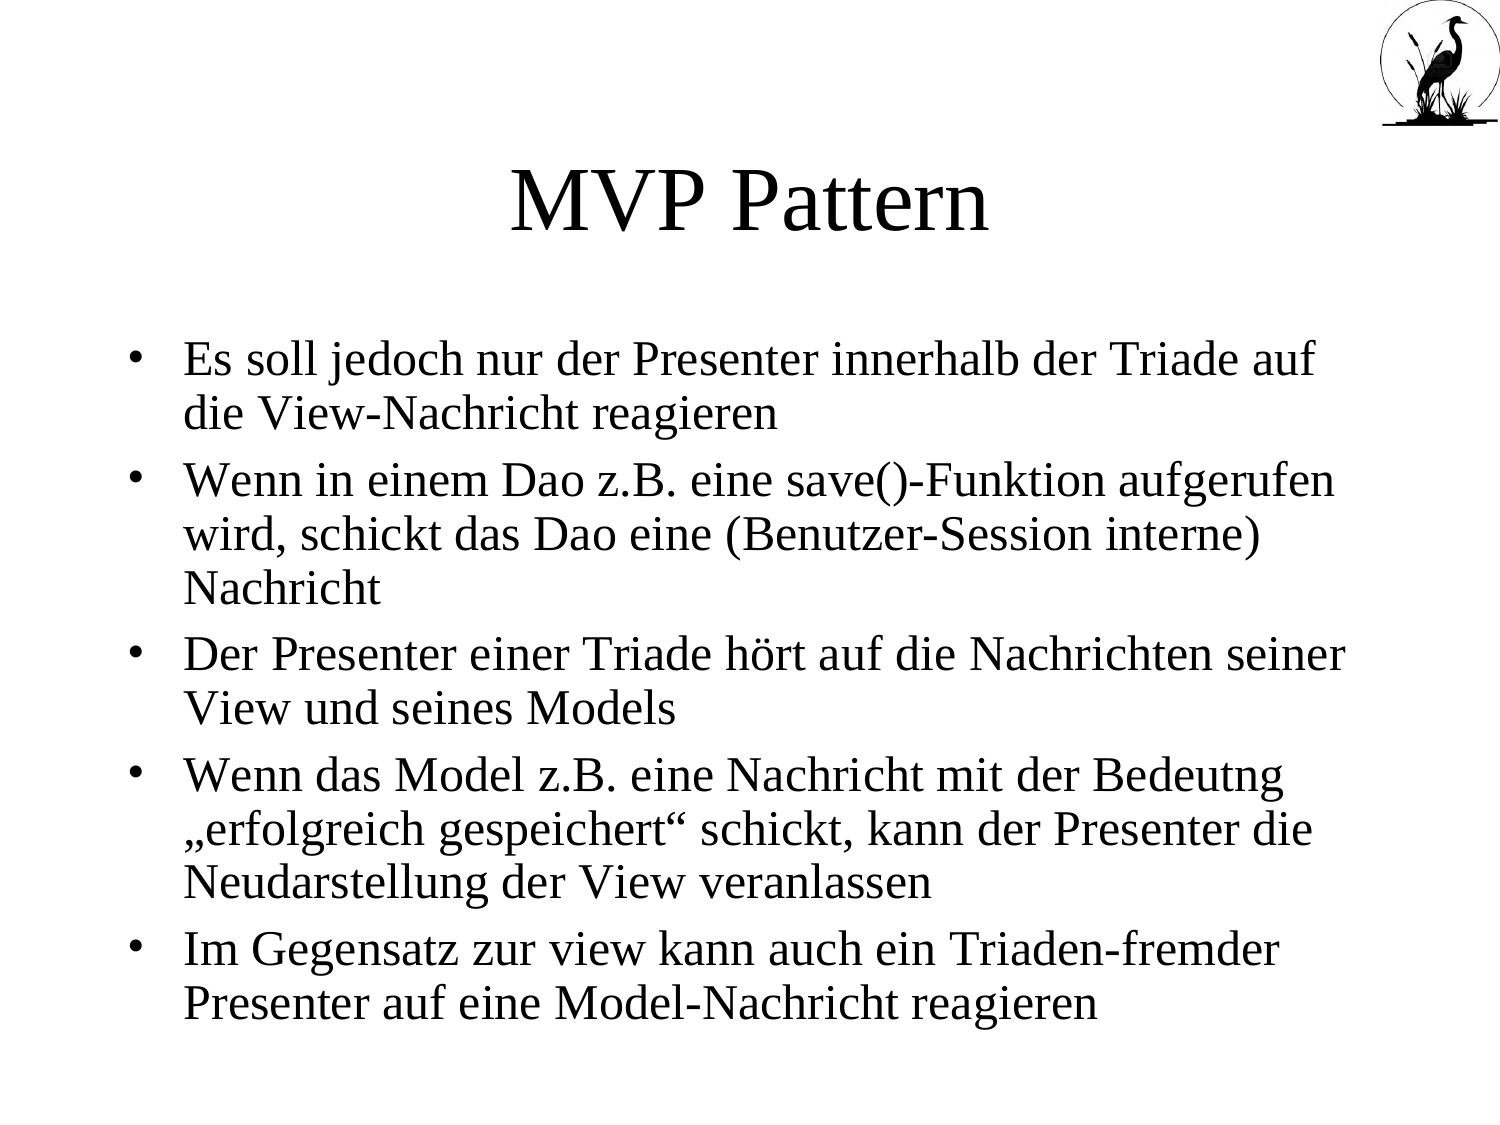

# MVP Pattern
Es soll jedoch nur der Presenter innerhalb der Triade auf die View-Nachricht reagieren
Wenn in einem Dao z.B. eine save()-Funktion aufgerufen wird, schickt das Dao eine (Benutzer-Session interne) Nachricht
Der Presenter einer Triade hört auf die Nachrichten seiner View und seines Models
Wenn das Model z.B. eine Nachricht mit der Bedeutng „erfolgreich gespeichert“ schickt, kann der Presenter die Neudarstellung der View veranlassen
Im Gegensatz zur view kann auch ein Triaden-fremder Presenter auf eine Model-Nachricht reagieren